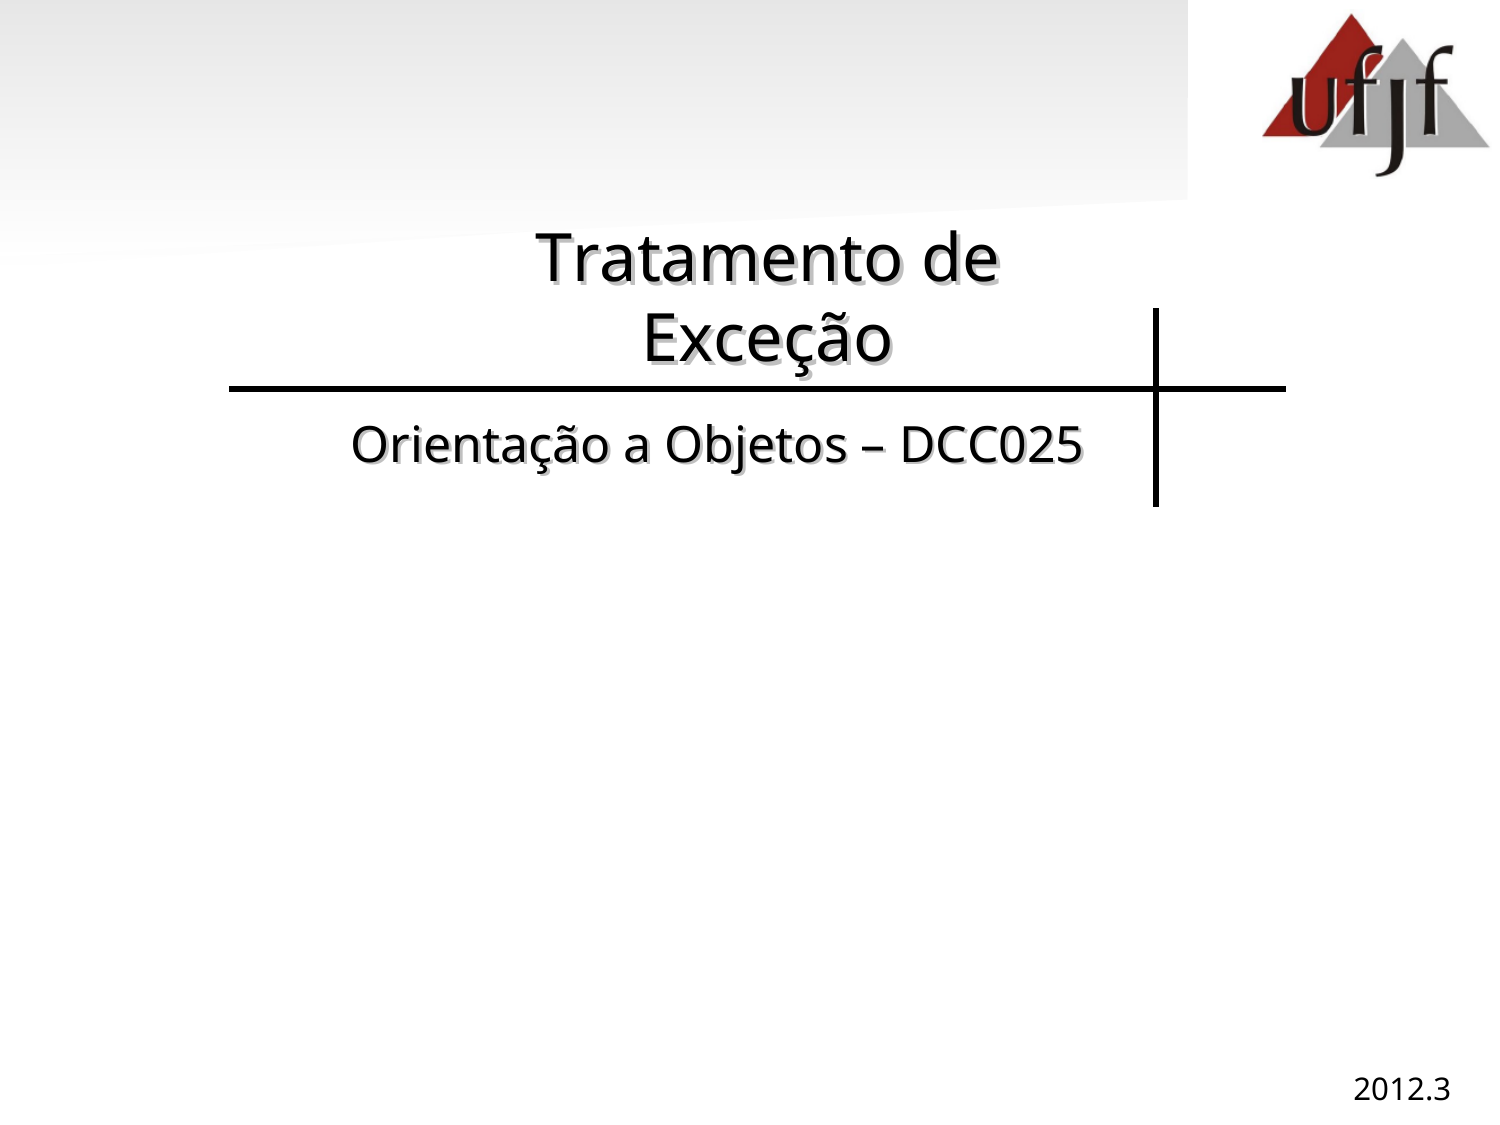

# Tratamento de Exceção
Orientação a Objetos – DCC025
2012.3